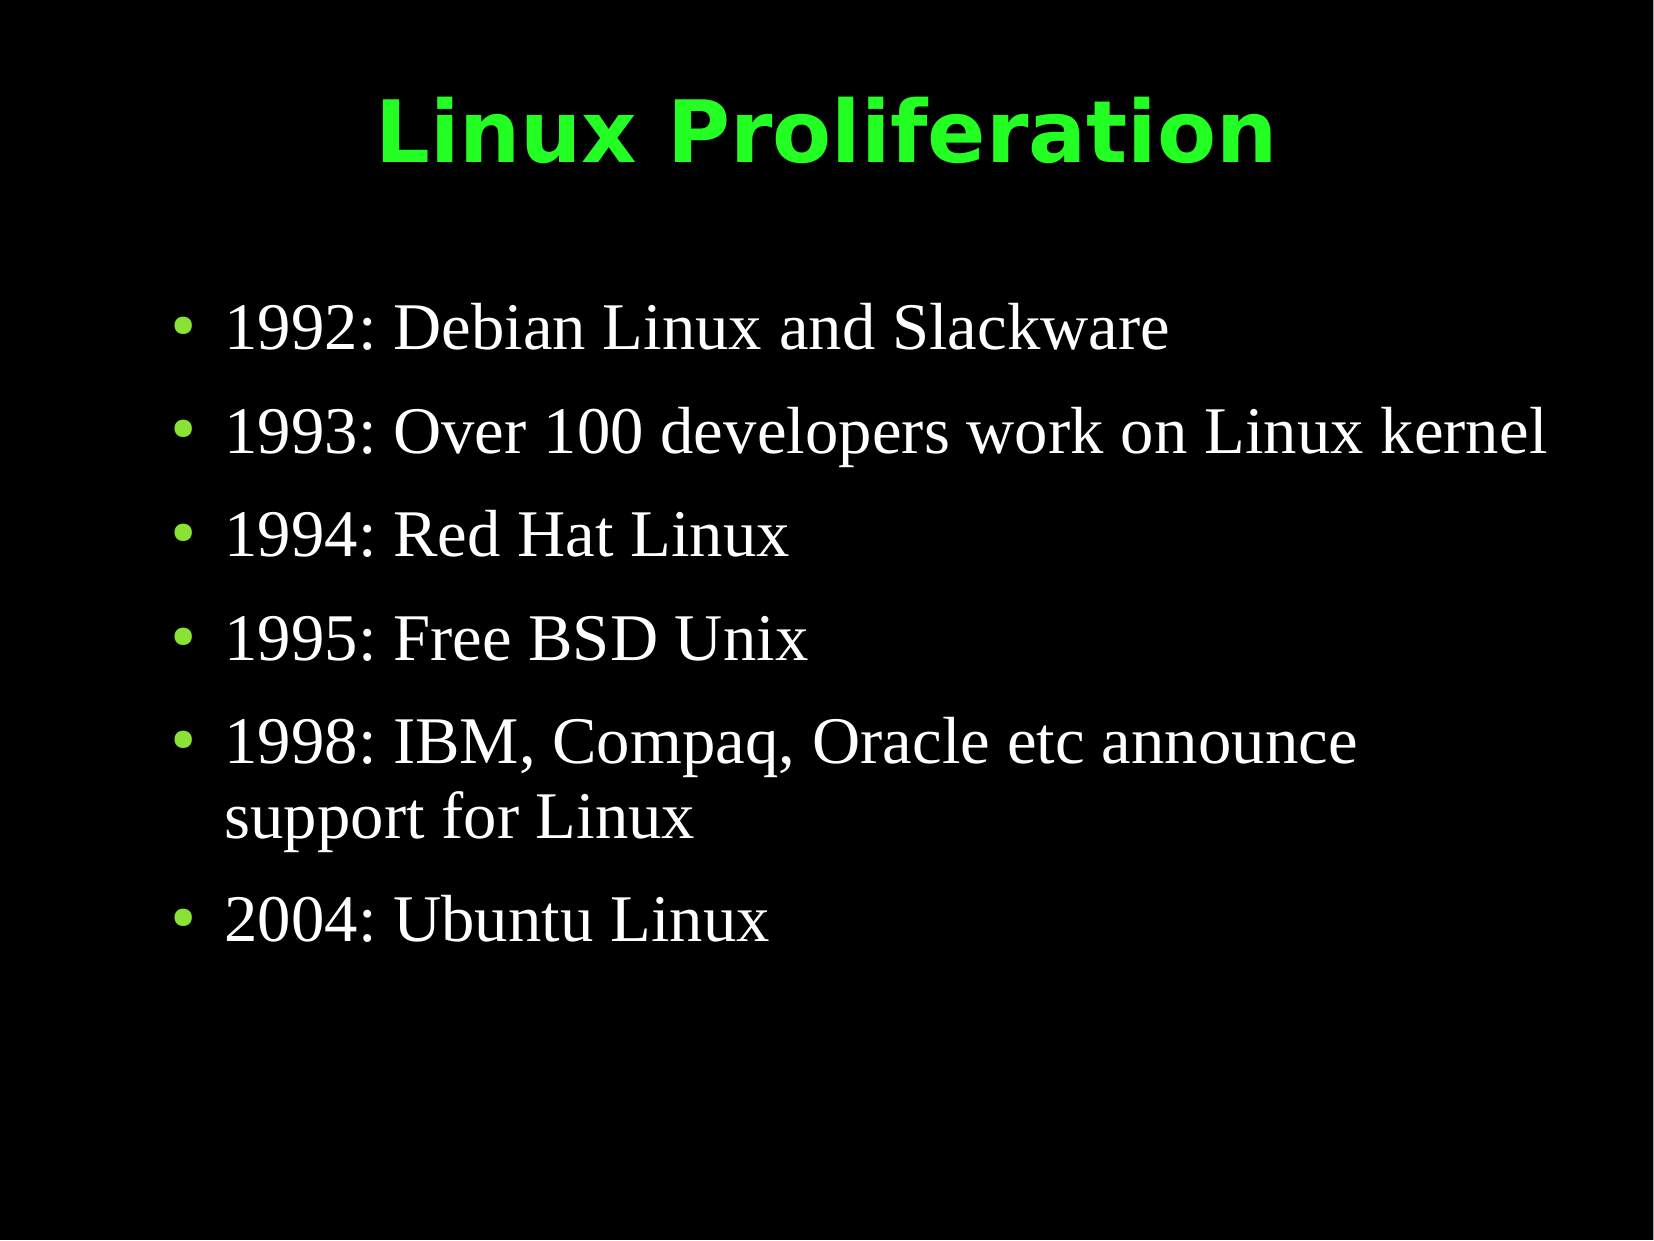

# Linux Proliferation
1992: Debian Linux and Slackware
1993: Over 100 developers work on Linux kernel
1994: Red Hat Linux
1995: Free BSD Unix
1998: IBM, Compaq, Oracle etc announce support for Linux
2004: Ubuntu Linux